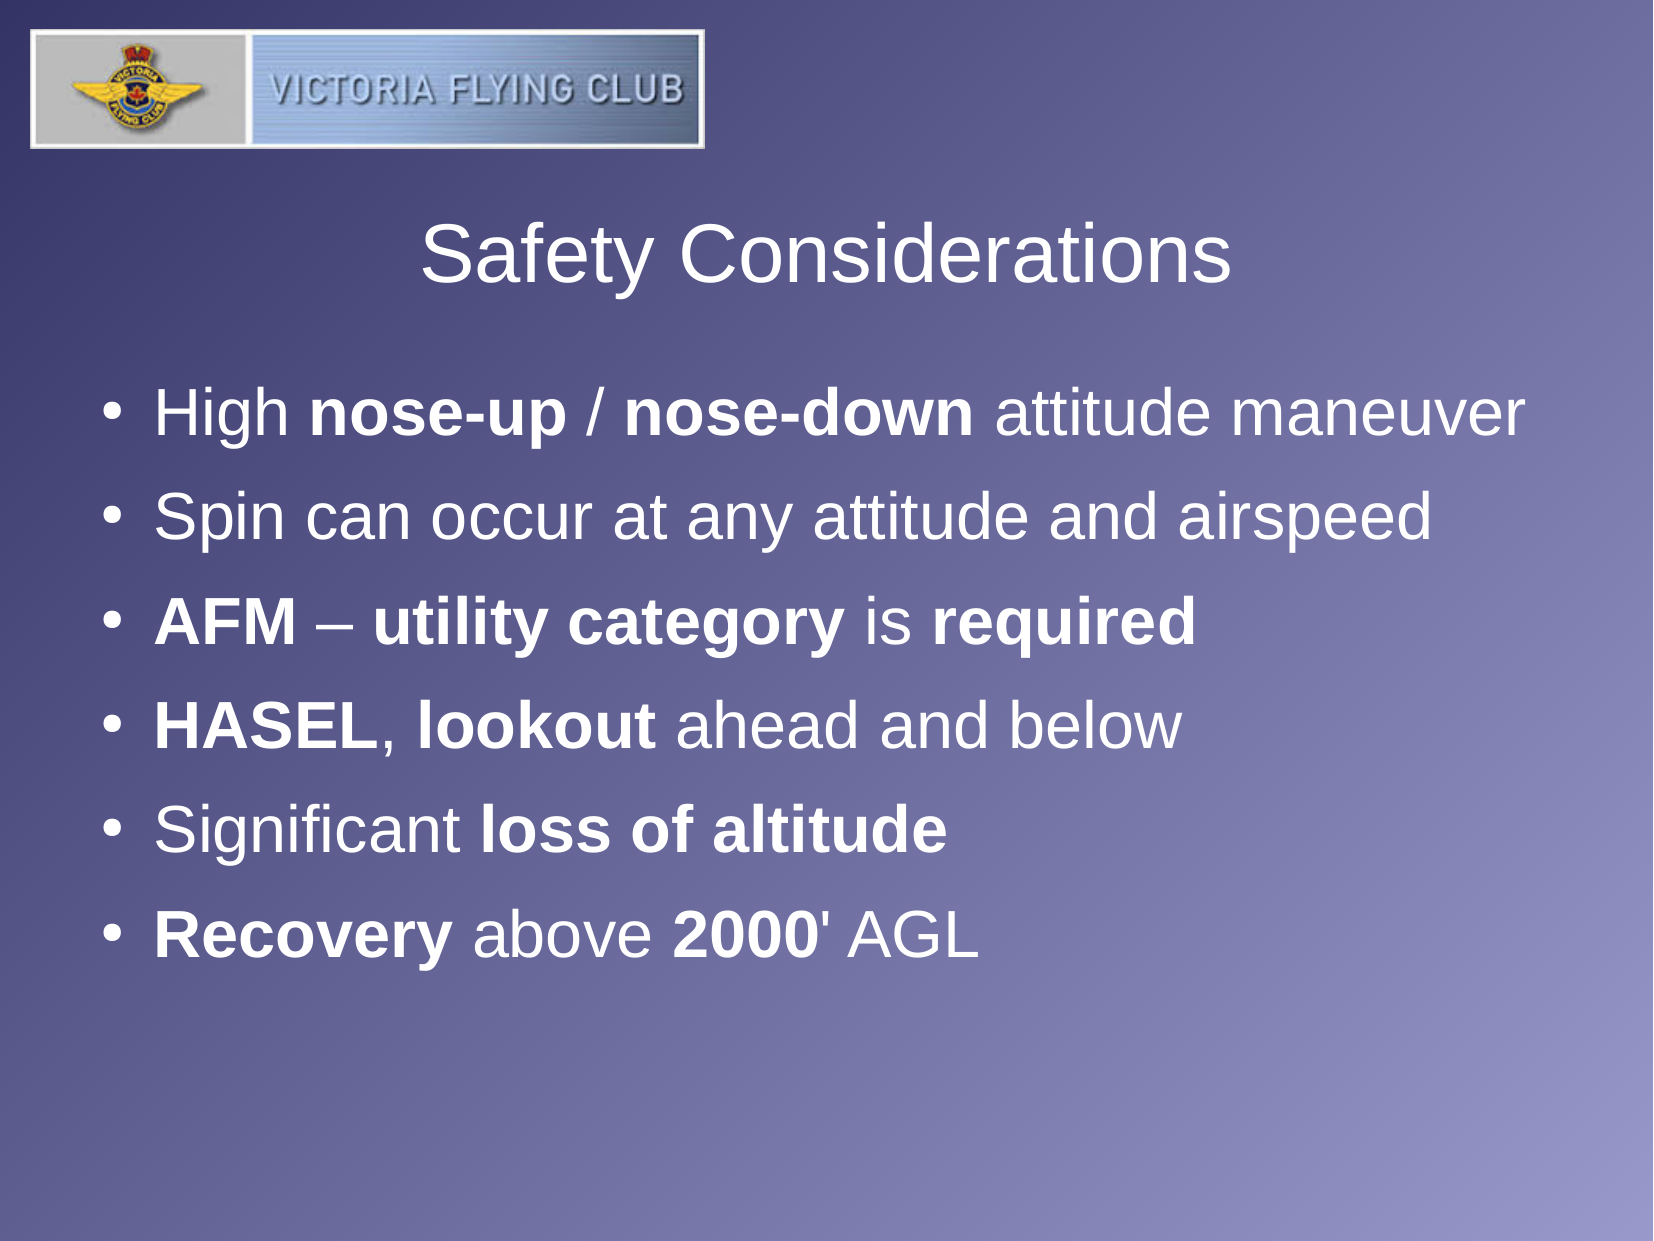

# Safety Considerations
High nose-up / nose-down attitude maneuver
Spin can occur at any attitude and airspeed
AFM – utility category is required
HASEL, lookout ahead and below
Significant loss of altitude
Recovery above 2000' AGL